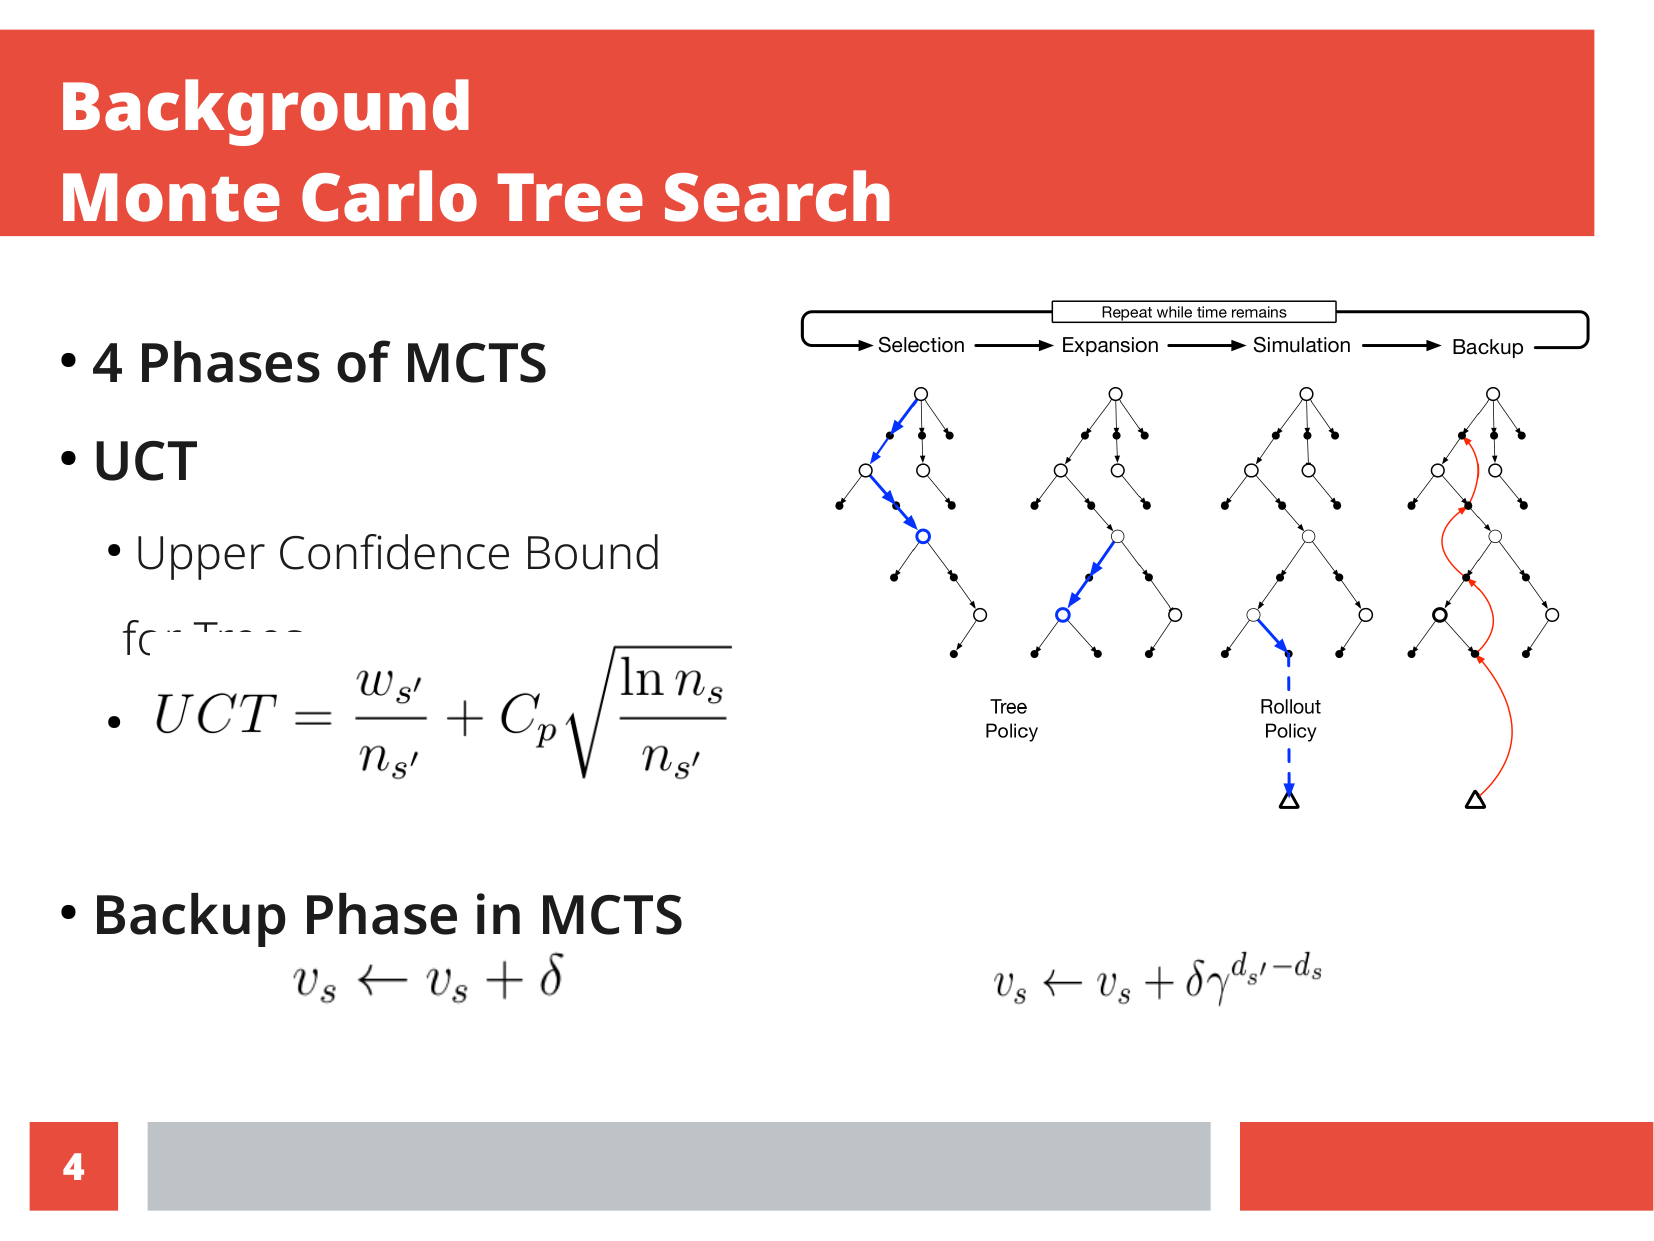

# Background Monte Carlo Tree Search
 4 Phases of MCTS
 UCT
 Upper Confidence Bound
for Trees
 Backup Phase in MCTS
4